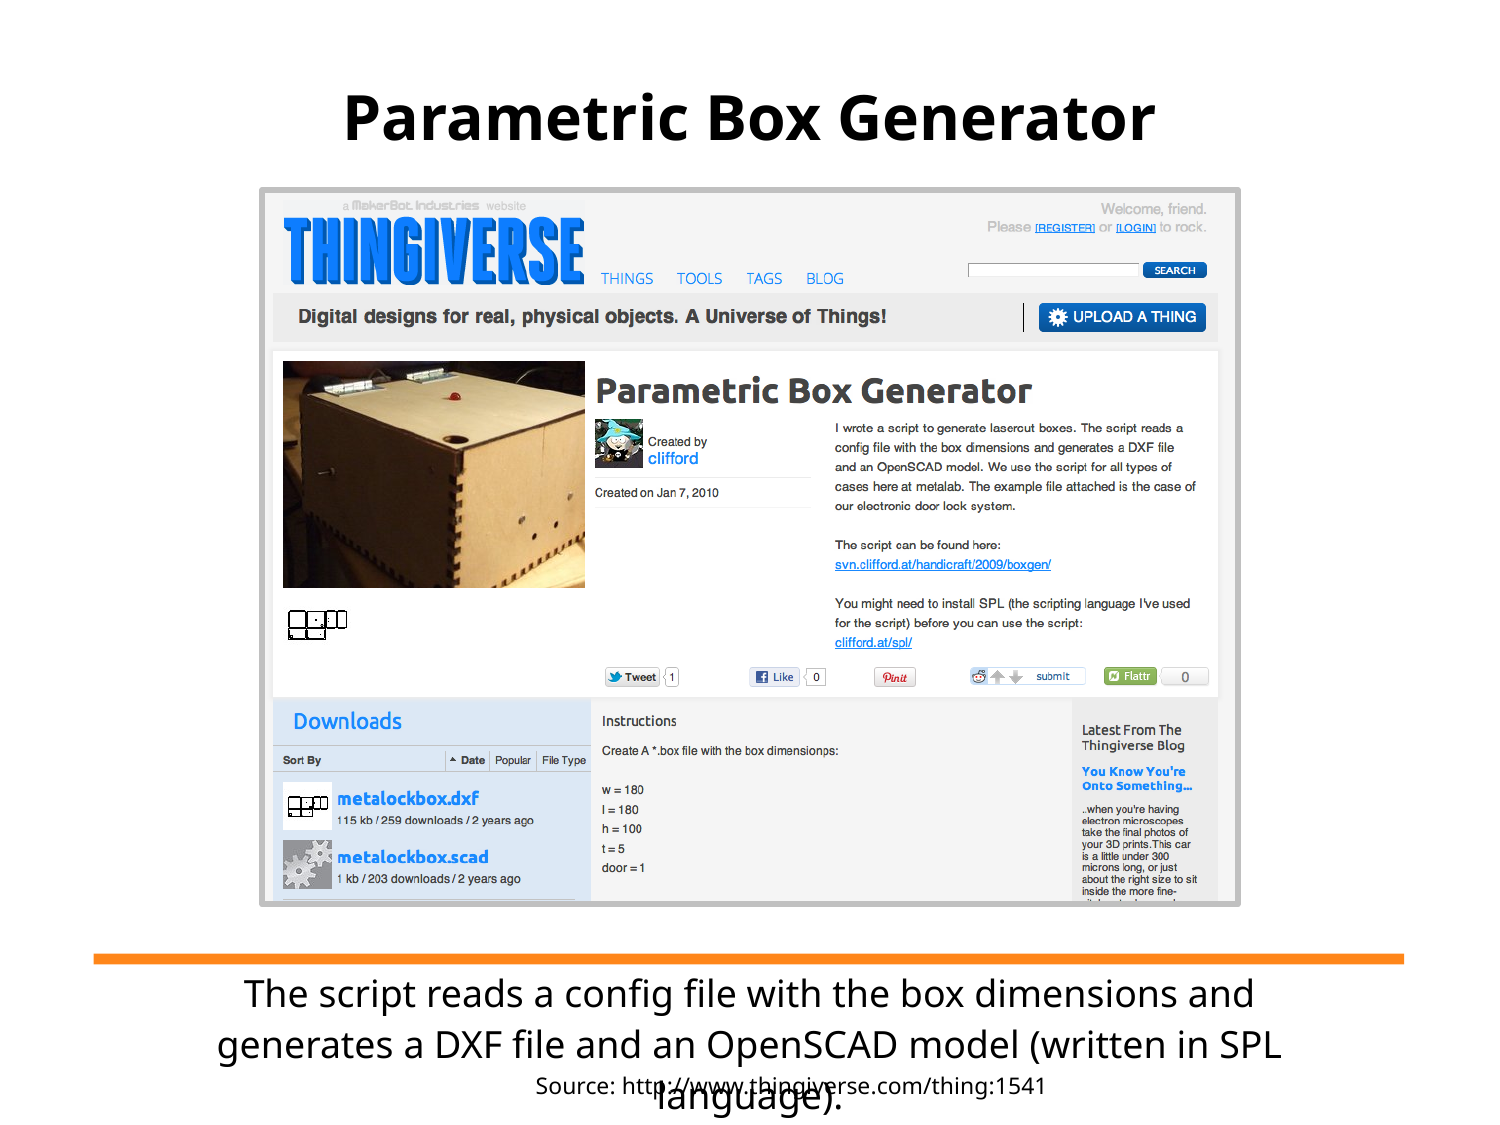

# Parametric Box Generator
The script reads a config file with the box dimensions and generates a DXF file and an OpenSCAD model (written in SPL language).
Source: http://www.thingiverse.com/thing:1541